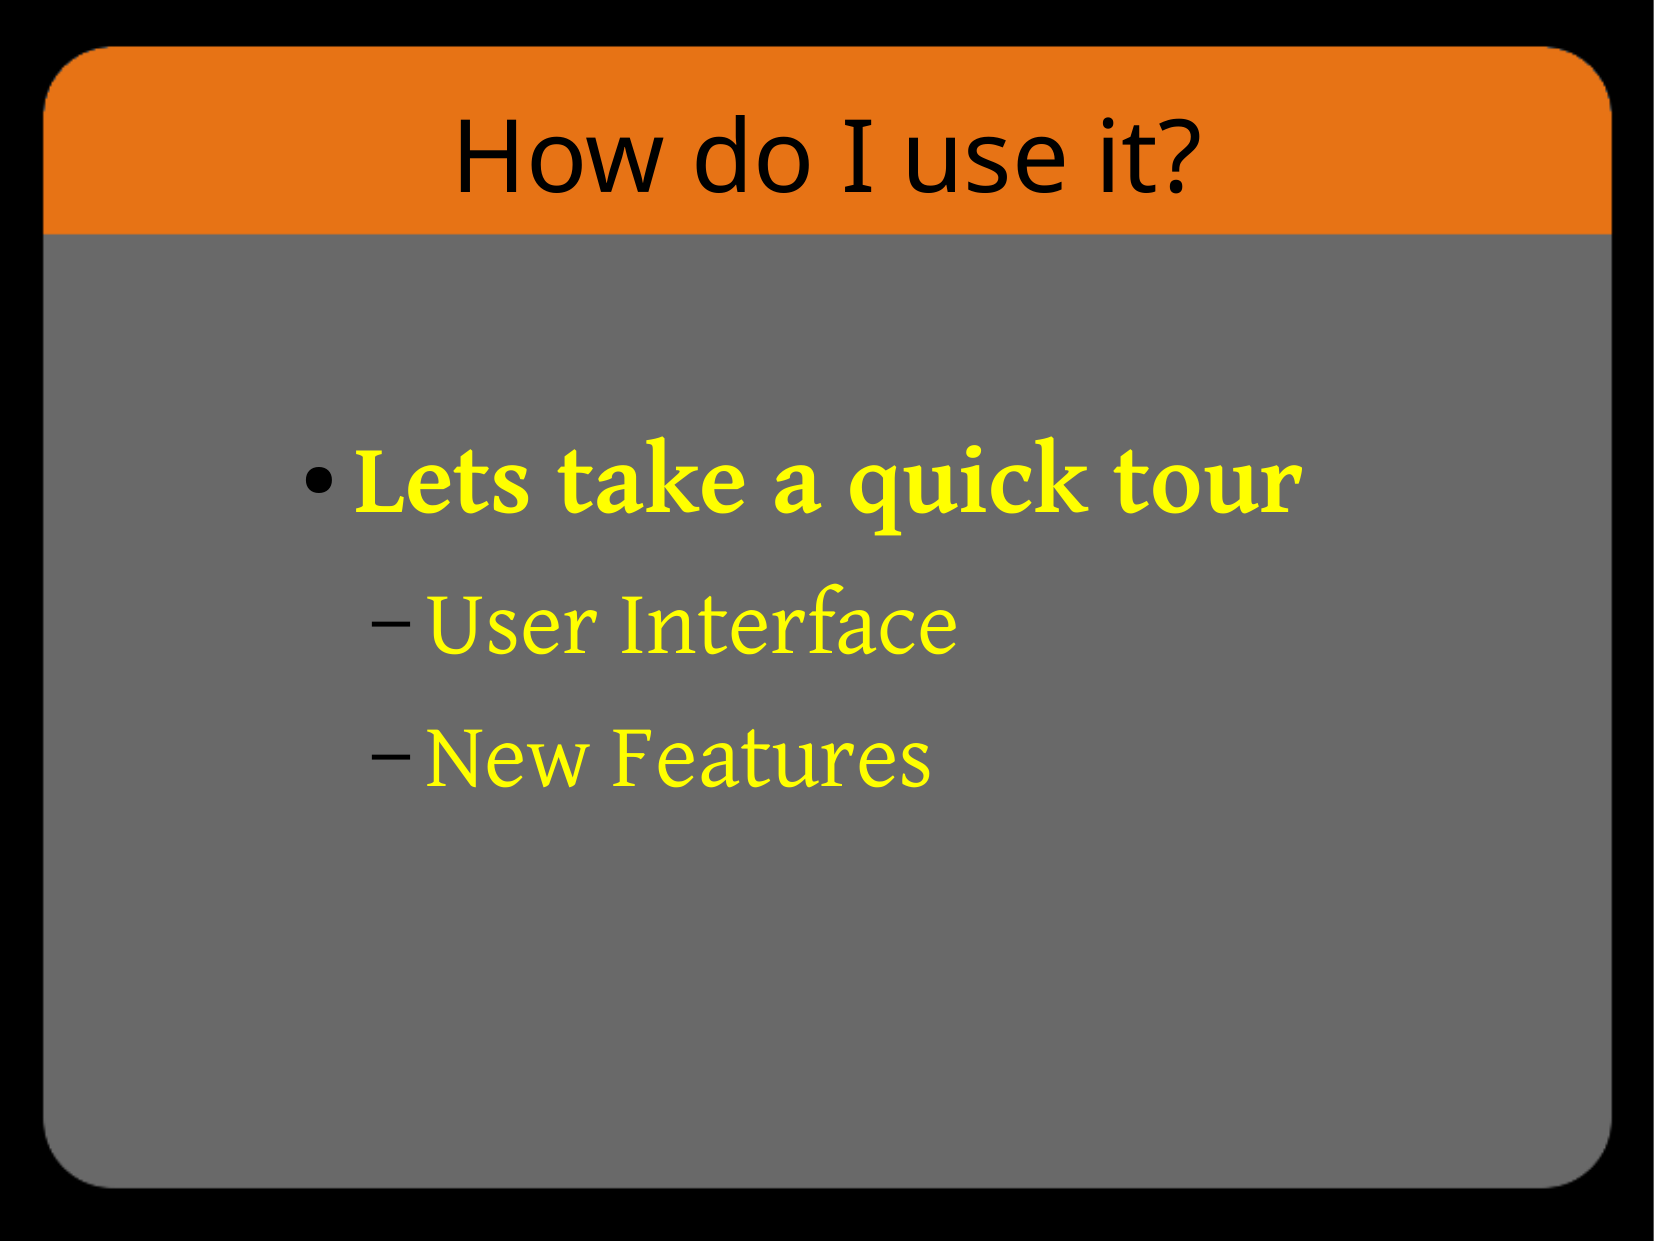

# How do I use it?
Lets take a quick tour
User Interface
New Features